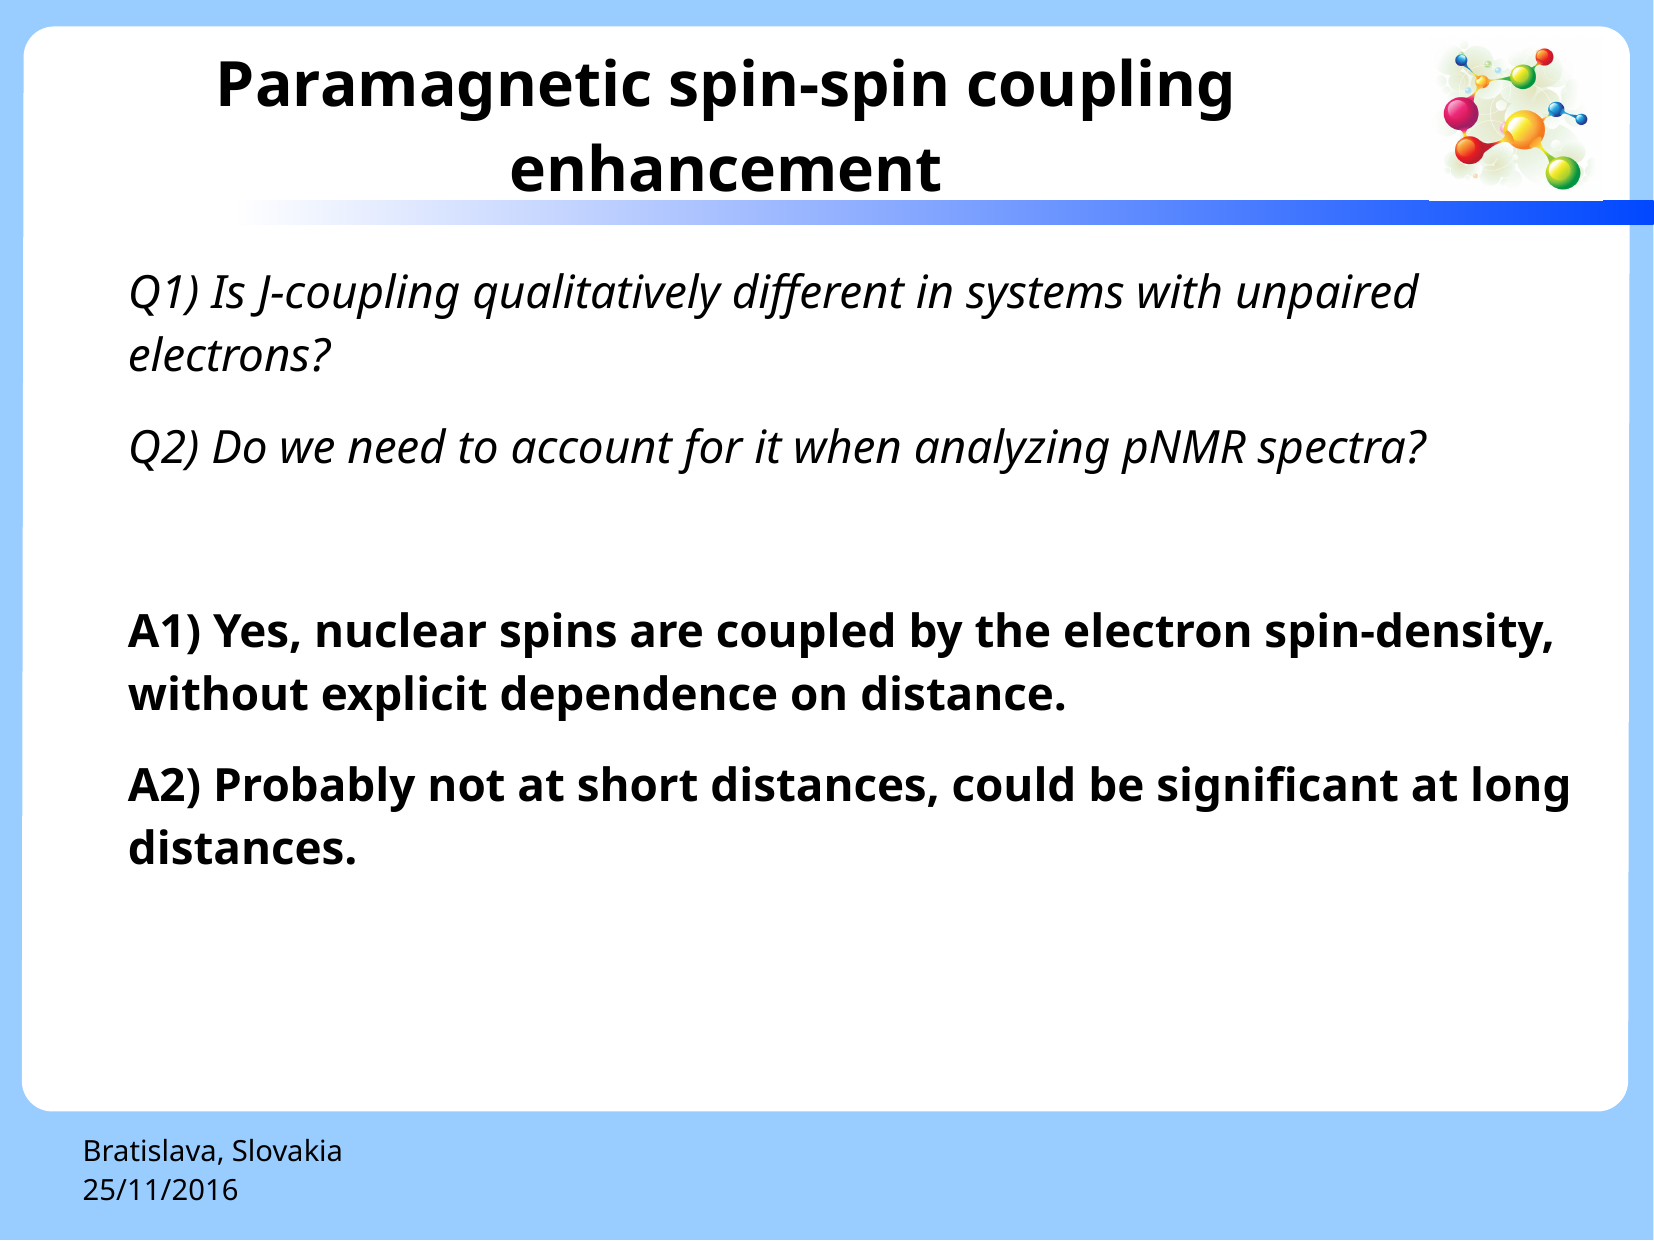

# Paramagnetic spin-spin coupling enhancement
Q1) Is J-coupling qualitatively different in systems with unpaired electrons?
Q2) Do we need to account for it when analyzing pNMR spectra?
A1) Yes, nuclear spins are coupled by the electron spin-density, without explicit dependence on distance.
A2) Probably not at short distances, could be significant at long distances.